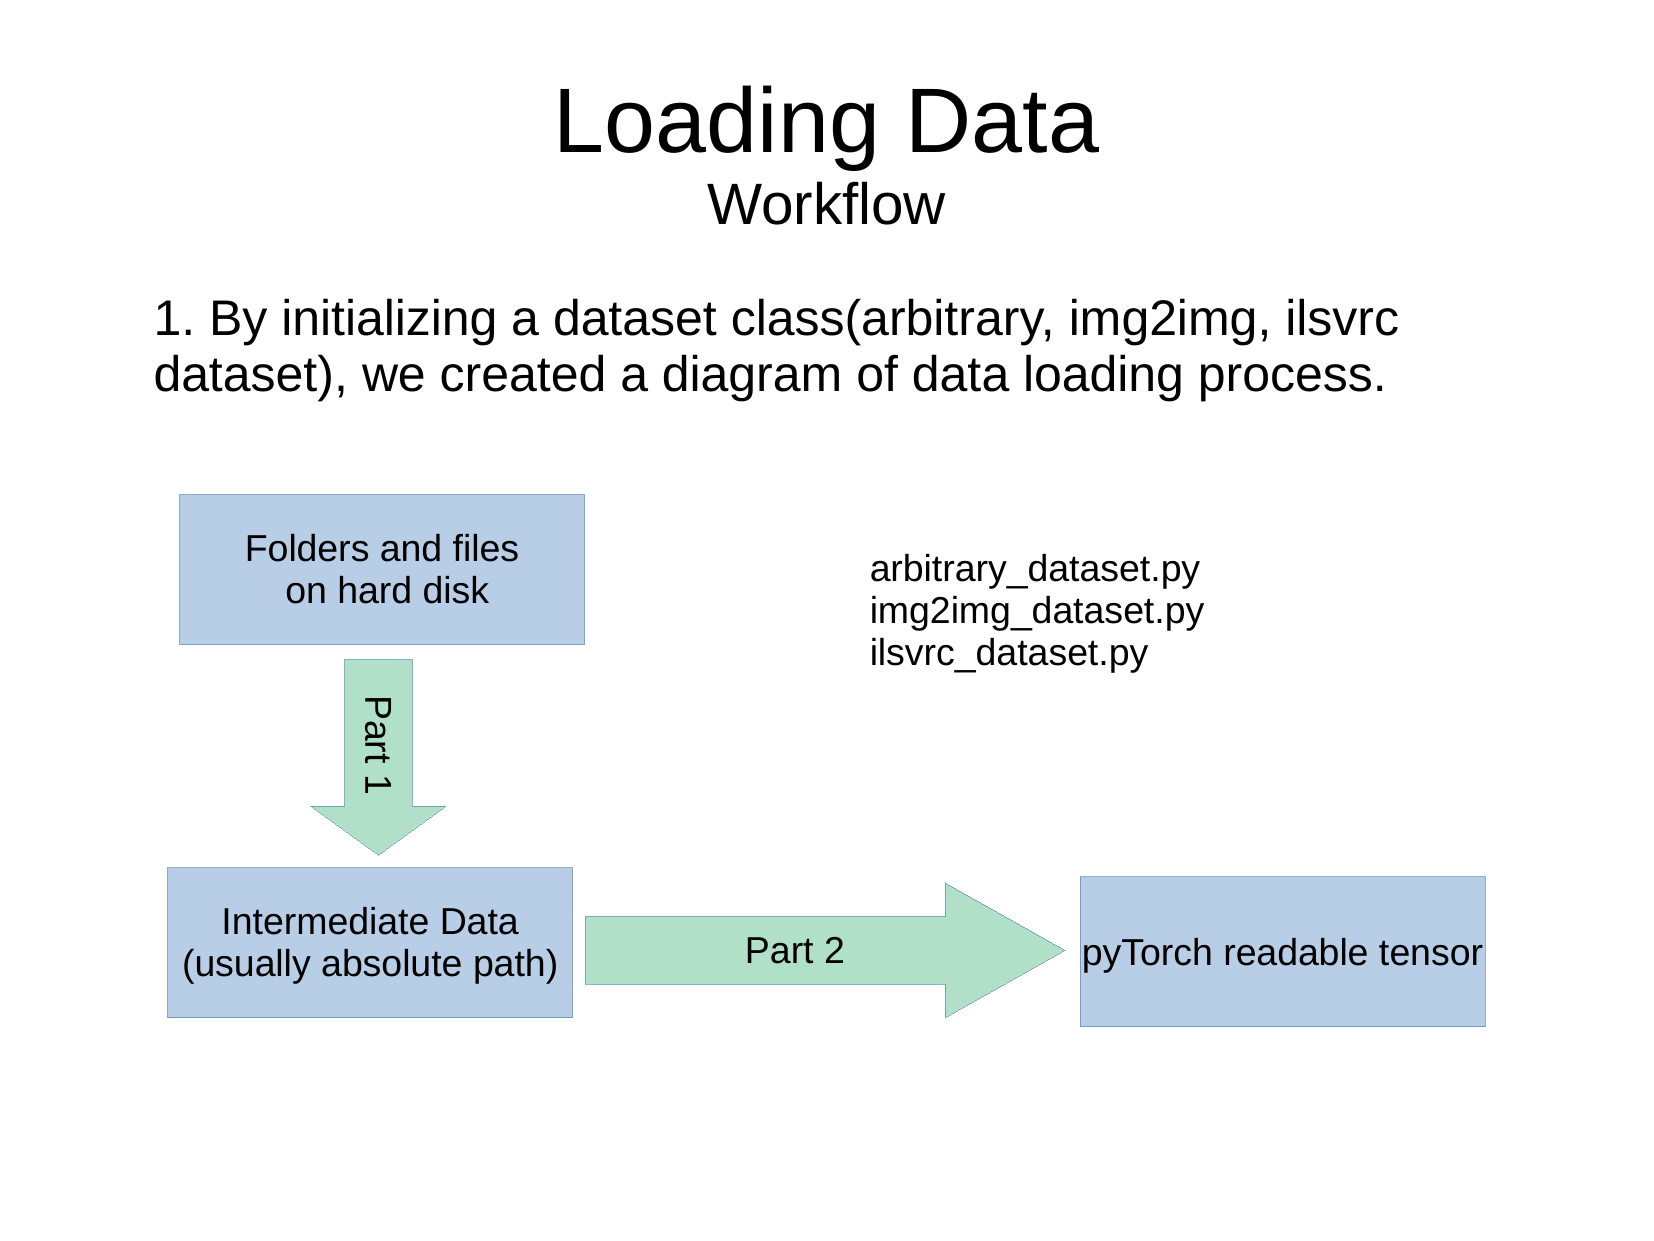

# Loading Data Workflow
1. By initializing a dataset class(arbitrary, img2img, ilsvrc dataset), we created a diagram of data loading process.
Folders and files
 on hard disk
arbitrary_dataset.py
img2img_dataset.py
ilsvrc_dataset.py
Part 1
Intermediate Data
(usually absolute path)
pyTorch readable tensor
Part 2